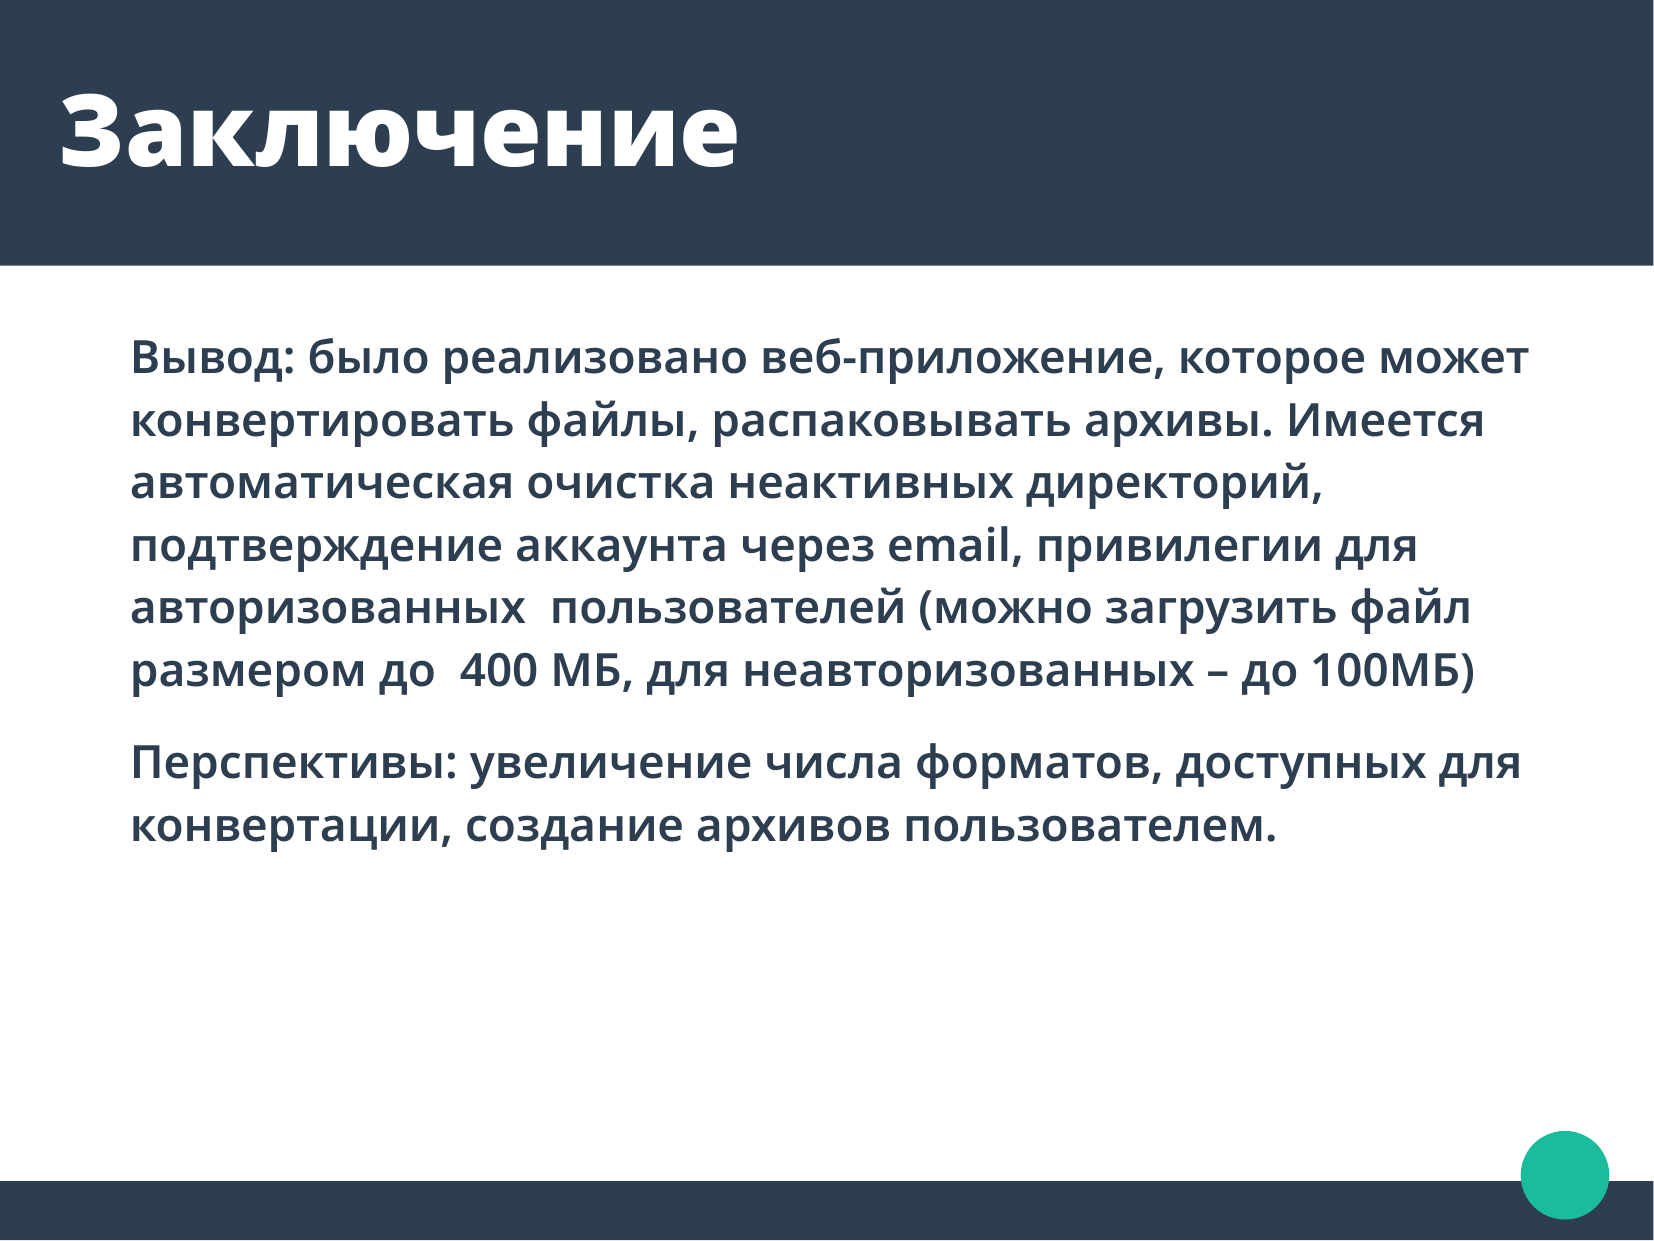

# Заключение
Вывод: было реализовано веб-приложение, которое может конвертировать файлы, распаковывать архивы. Имеется автоматическая очистка неактивных директорий, подтверждение аккаунта через email, привилегии для авторизованных пользователей (можно загрузить файл размером до 400 МБ, для неавторизованных – до 100МБ)
Перспективы: увеличение числа форматов, доступных для конвертации, создание архивов пользователем.